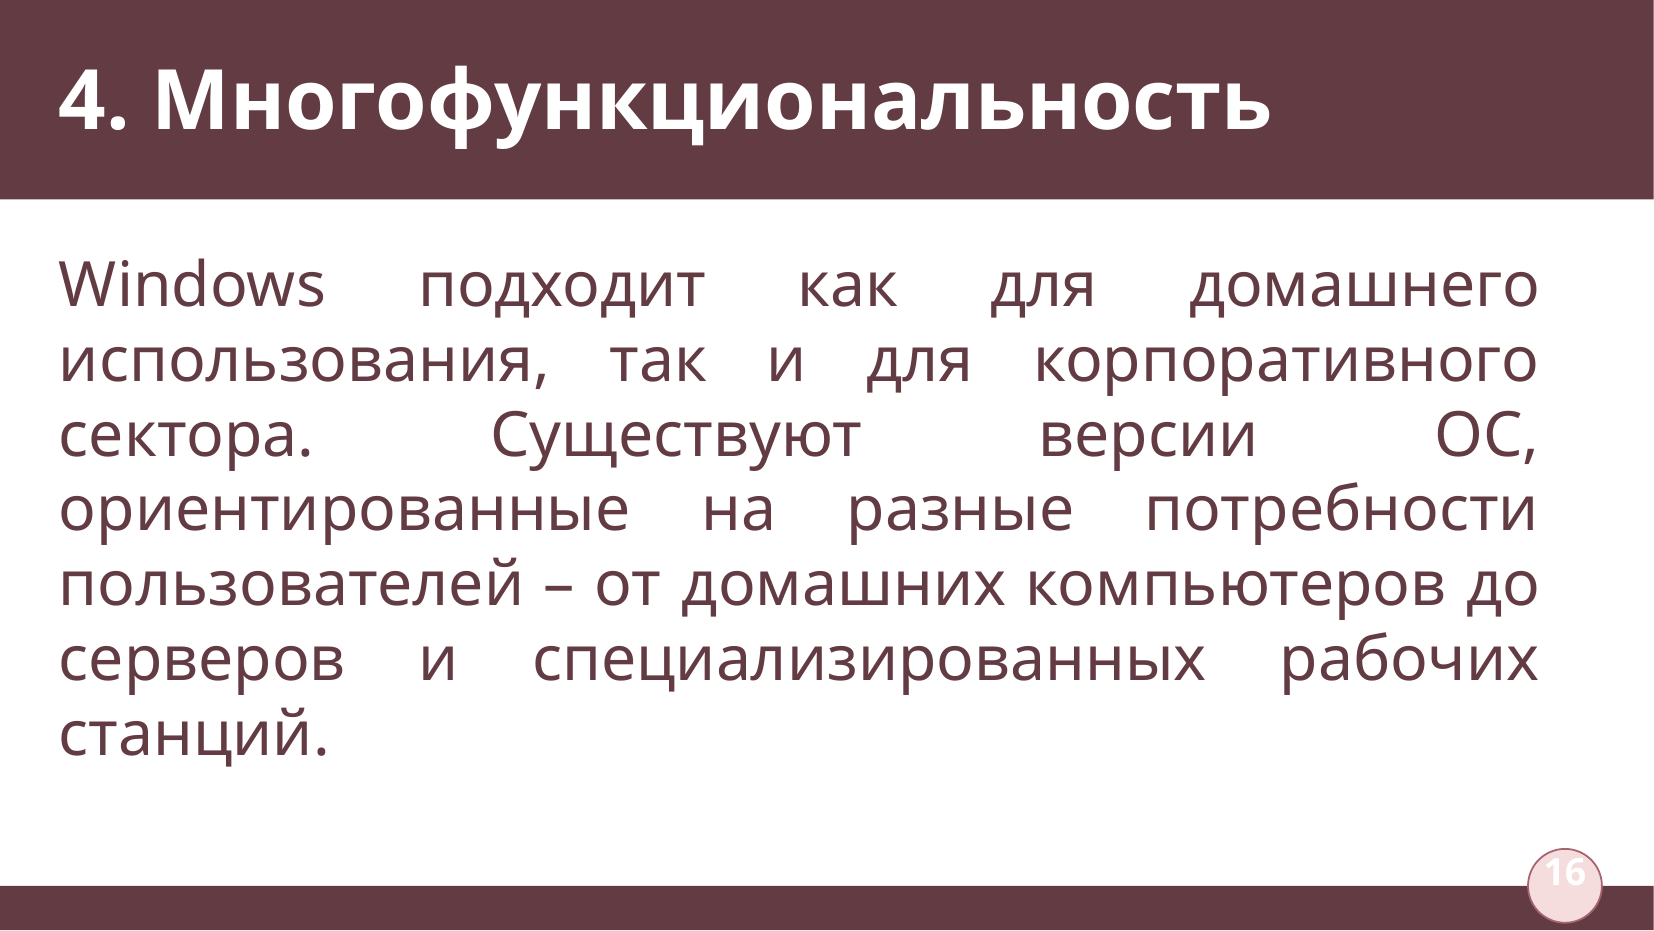

# 4. Многофункциональность
Windows подходит как для домашнего использования, так и для корпоративного сектора. Существуют версии ОС, ориентированные на разные потребности пользователей – от домашних компьютеров до серверов и специализированных рабочих станций.